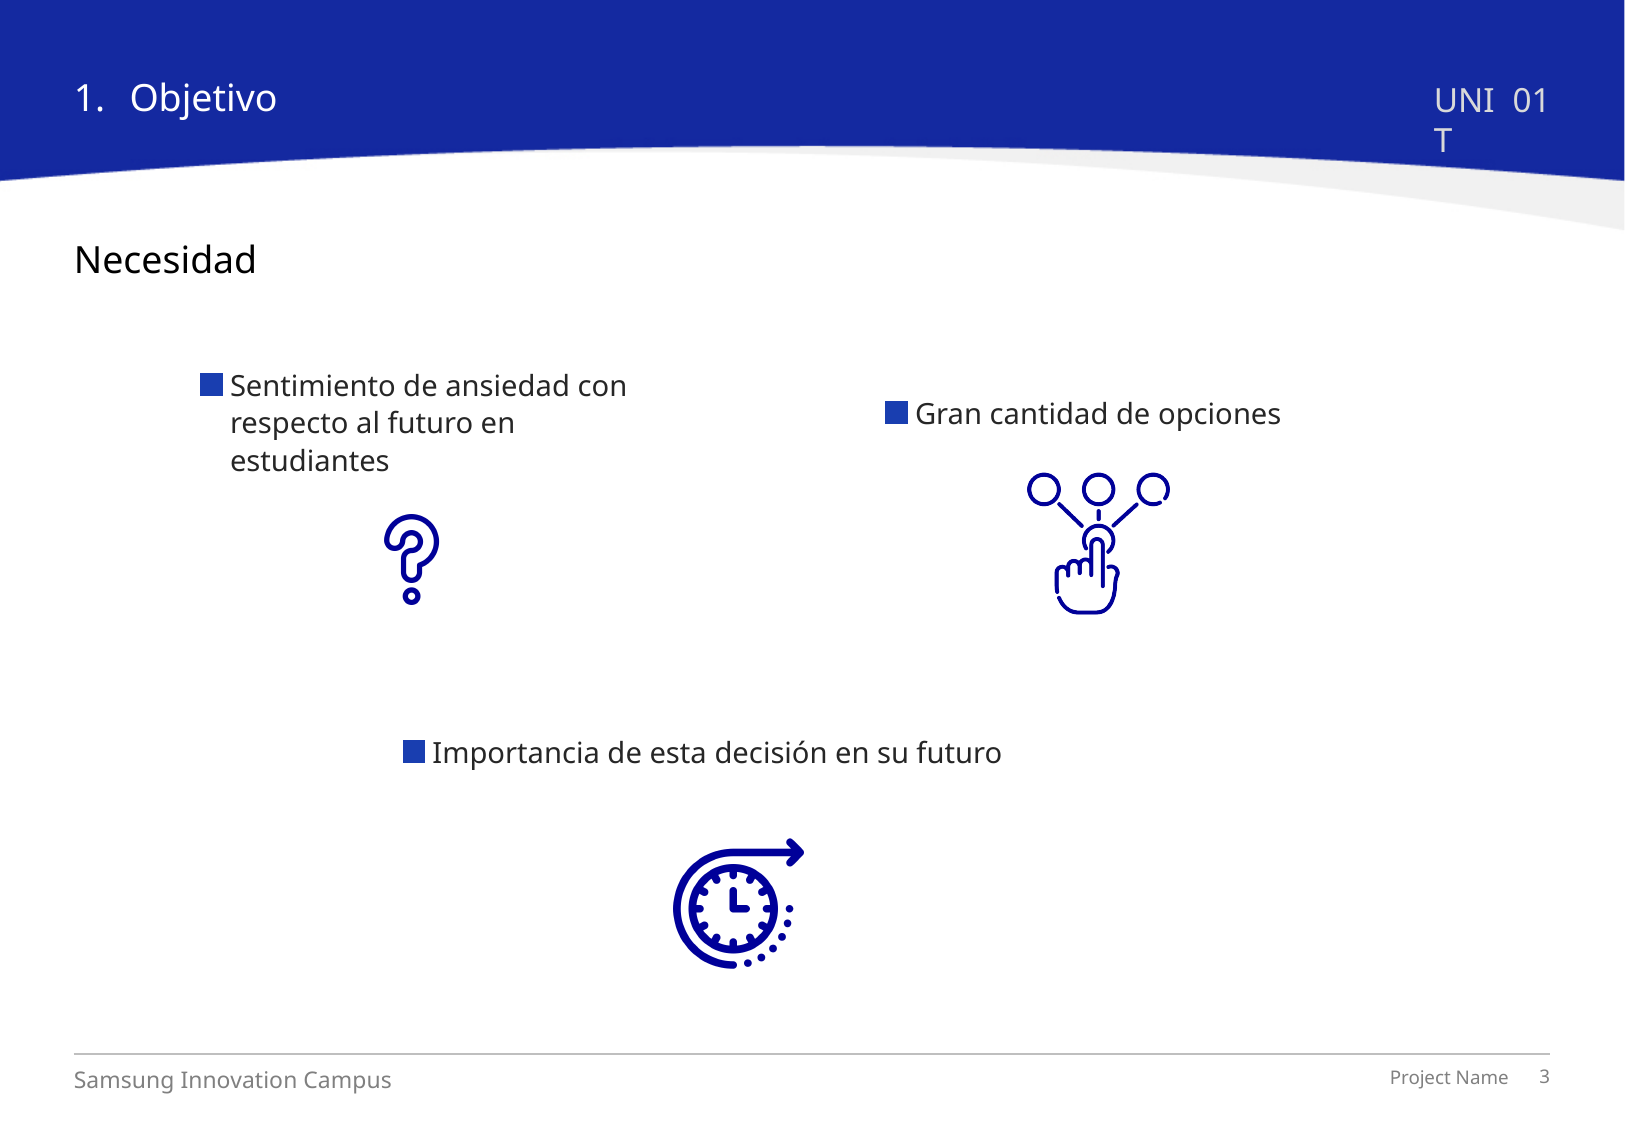

1.
Objetivo
UNIT
01
Necesidad
Gran cantidad de opciones
Sentimiento de ansiedad con respecto al futuro en estudiantes
Importancia de esta decisión en su futuro